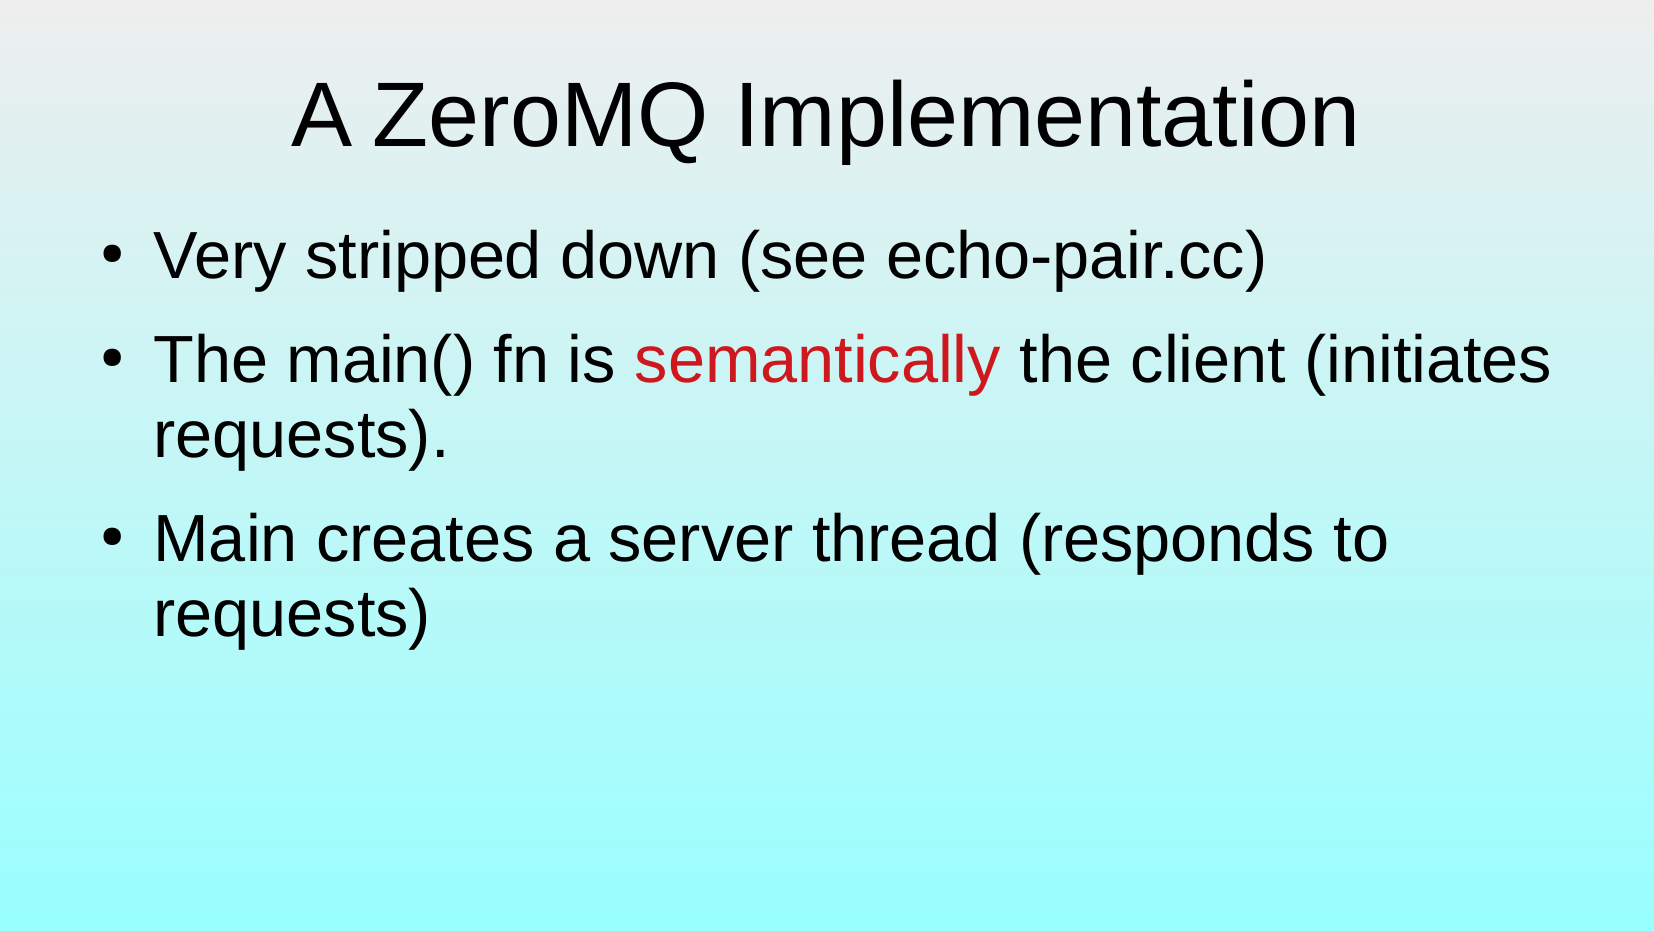

# A ZeroMQ Implementation
Very stripped down (see echo-pair.cc)
The main() fn is semantically the client (initiates requests).
Main creates a server thread (responds to requests)